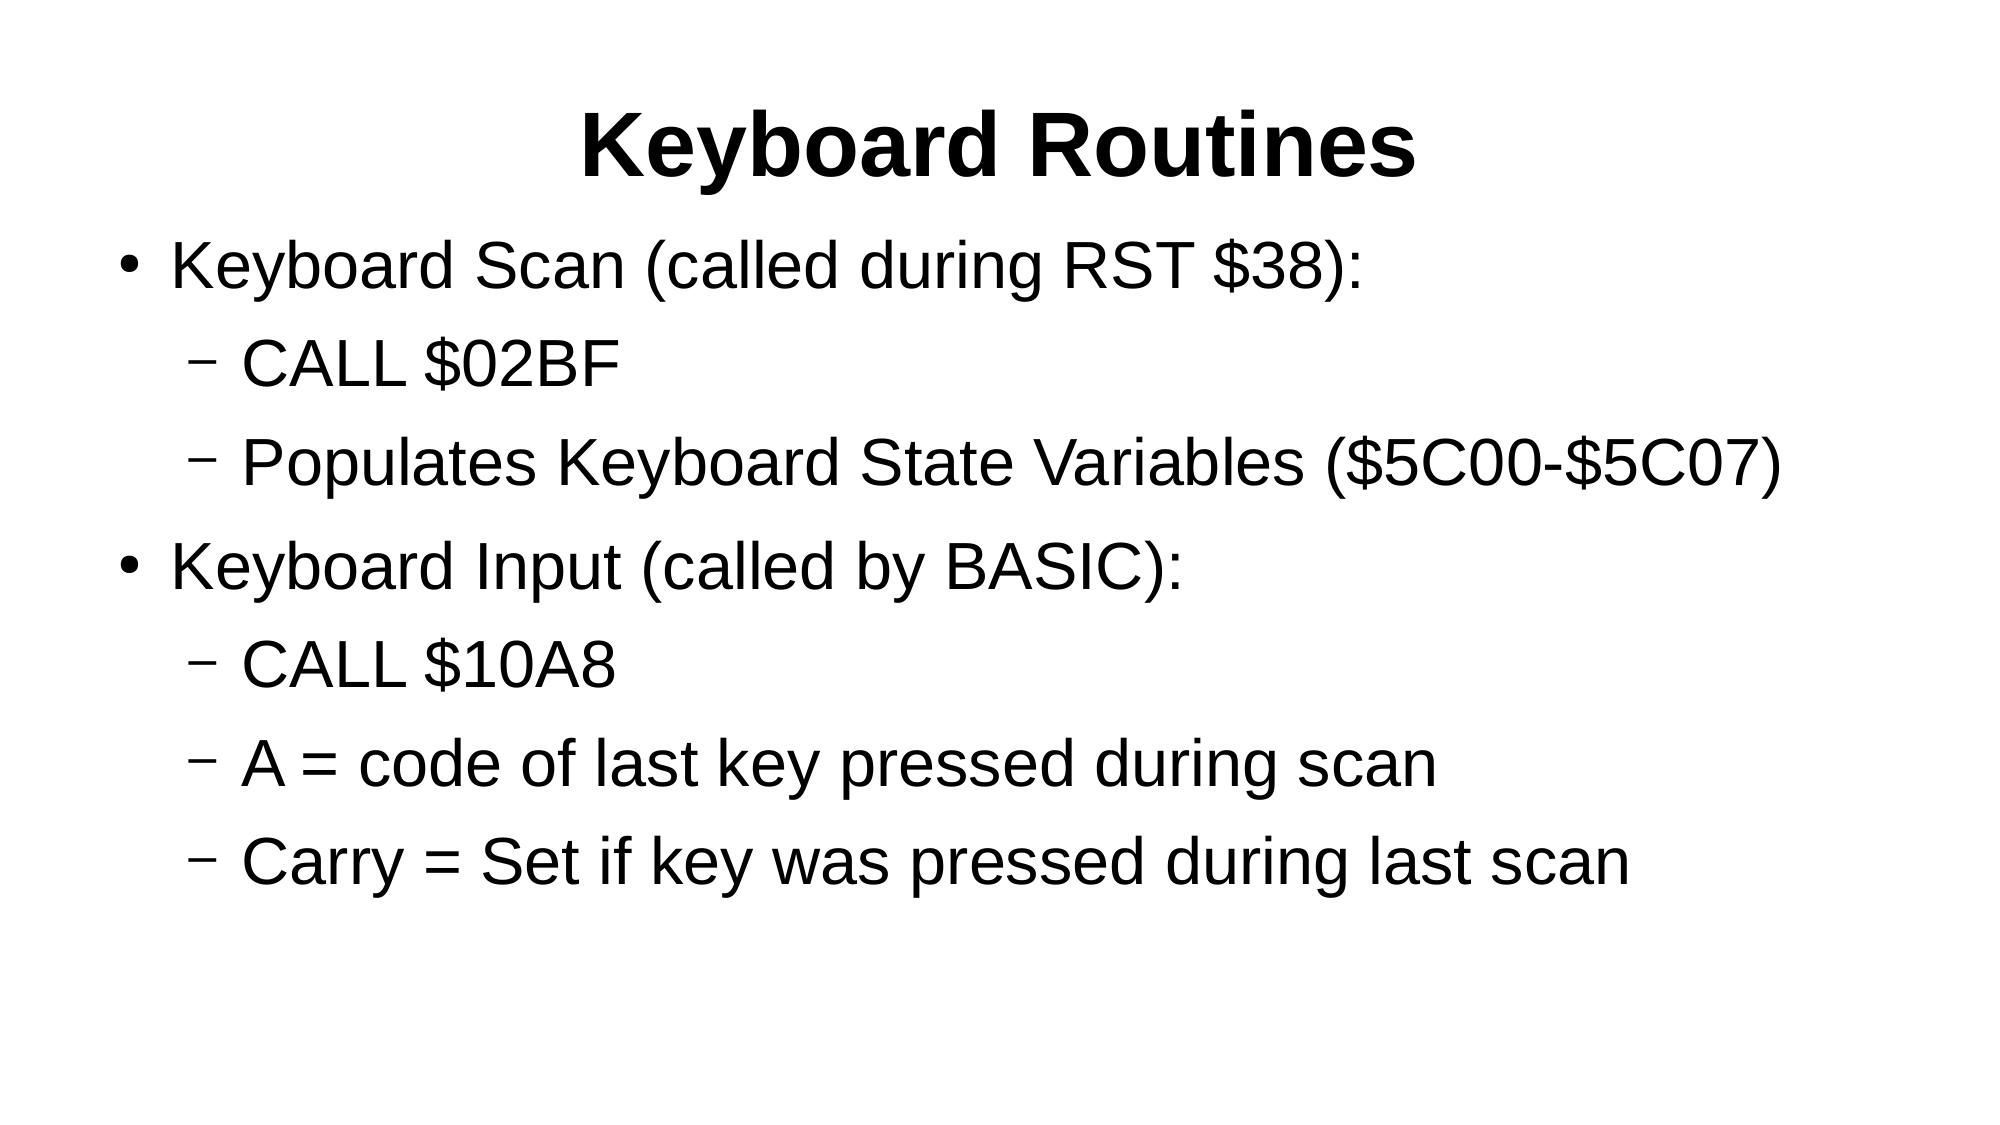

# Keyboard Routines
Keyboard Scan (called during RST $38):
CALL $02BF
Populates Keyboard State Variables ($5C00-$5C07)
Keyboard Input (called by BASIC):
CALL $10A8
A = code of last key pressed during scan
Carry = Set if key was pressed during last scan